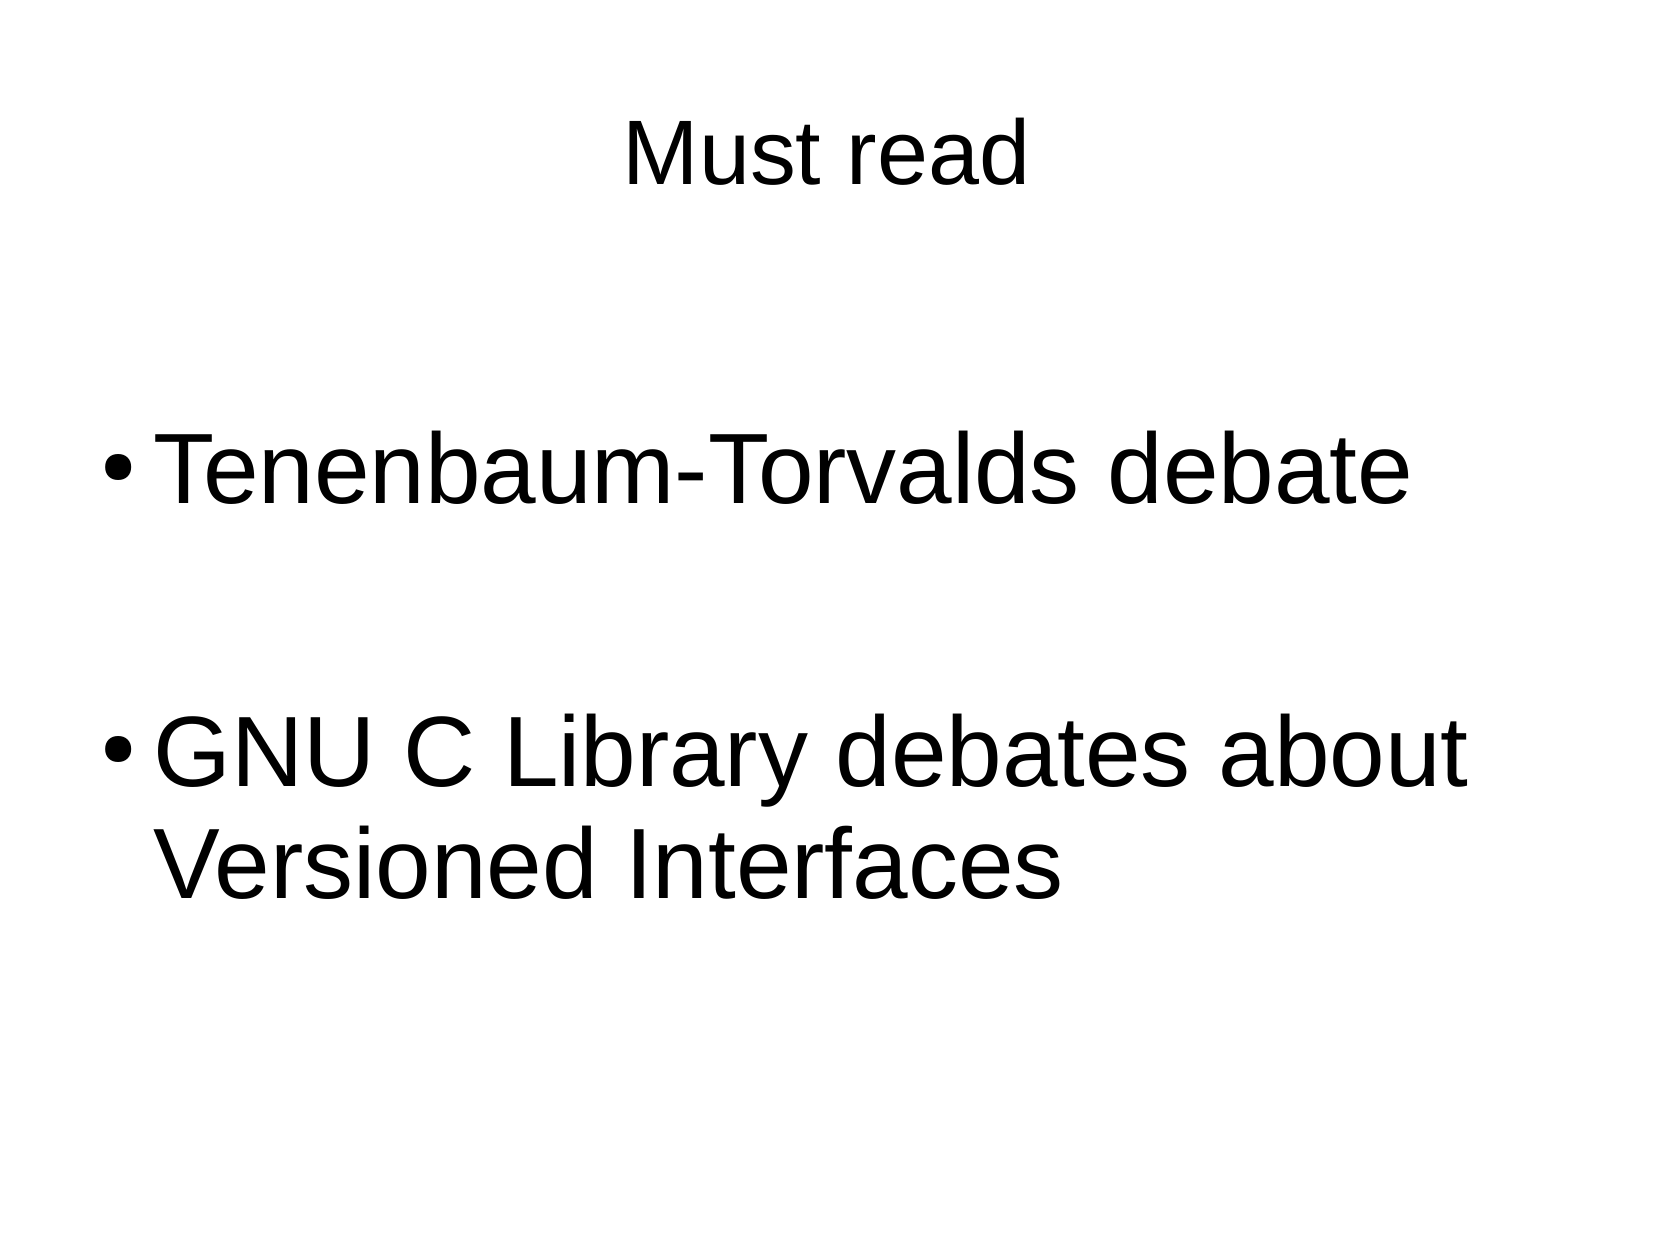

# Must read
Tenenbaum-Torvalds debate
GNU C Library debates about Versioned Interfaces